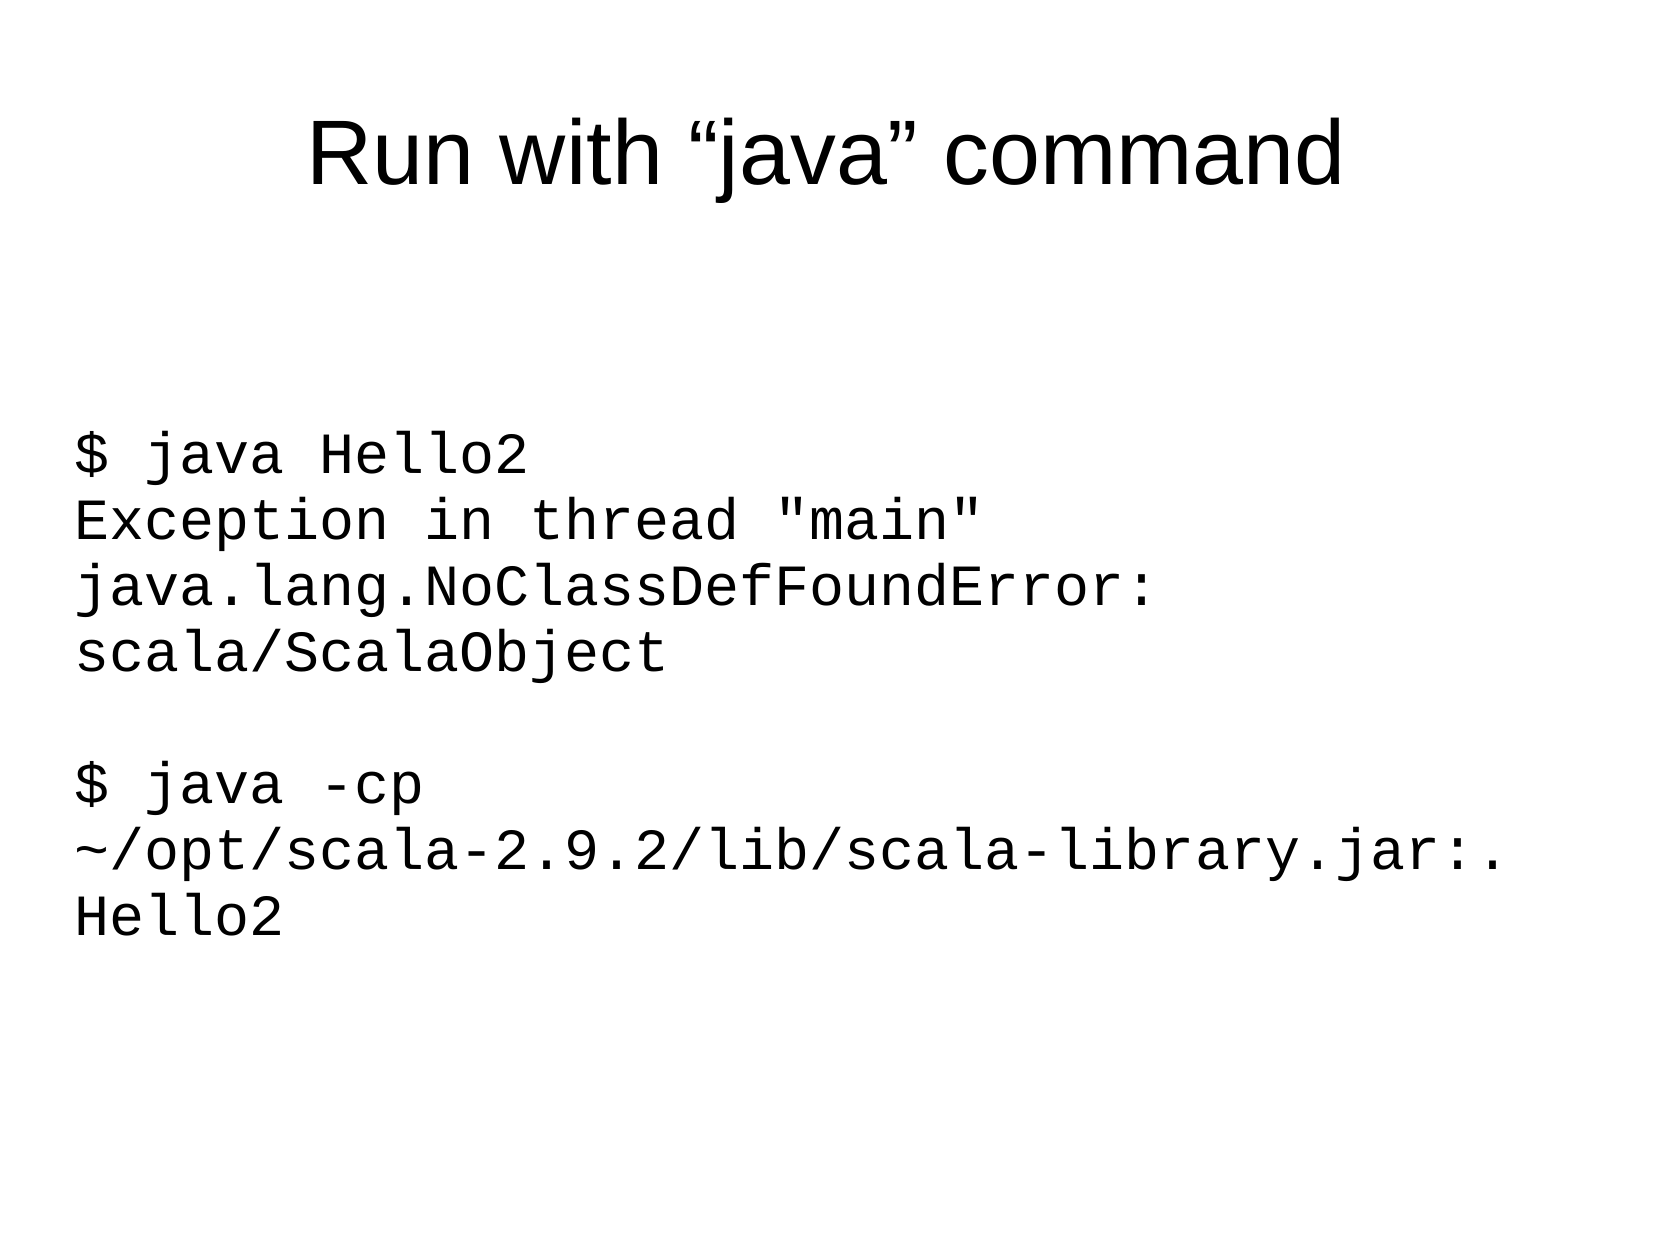

# Run with “java” command
$ java Hello2
Exception in thread "main" java.lang.NoClassDefFoundError: scala/ScalaObject
$ java -cp
~/opt/scala-2.9.2/lib/scala-library.jar:. Hello2